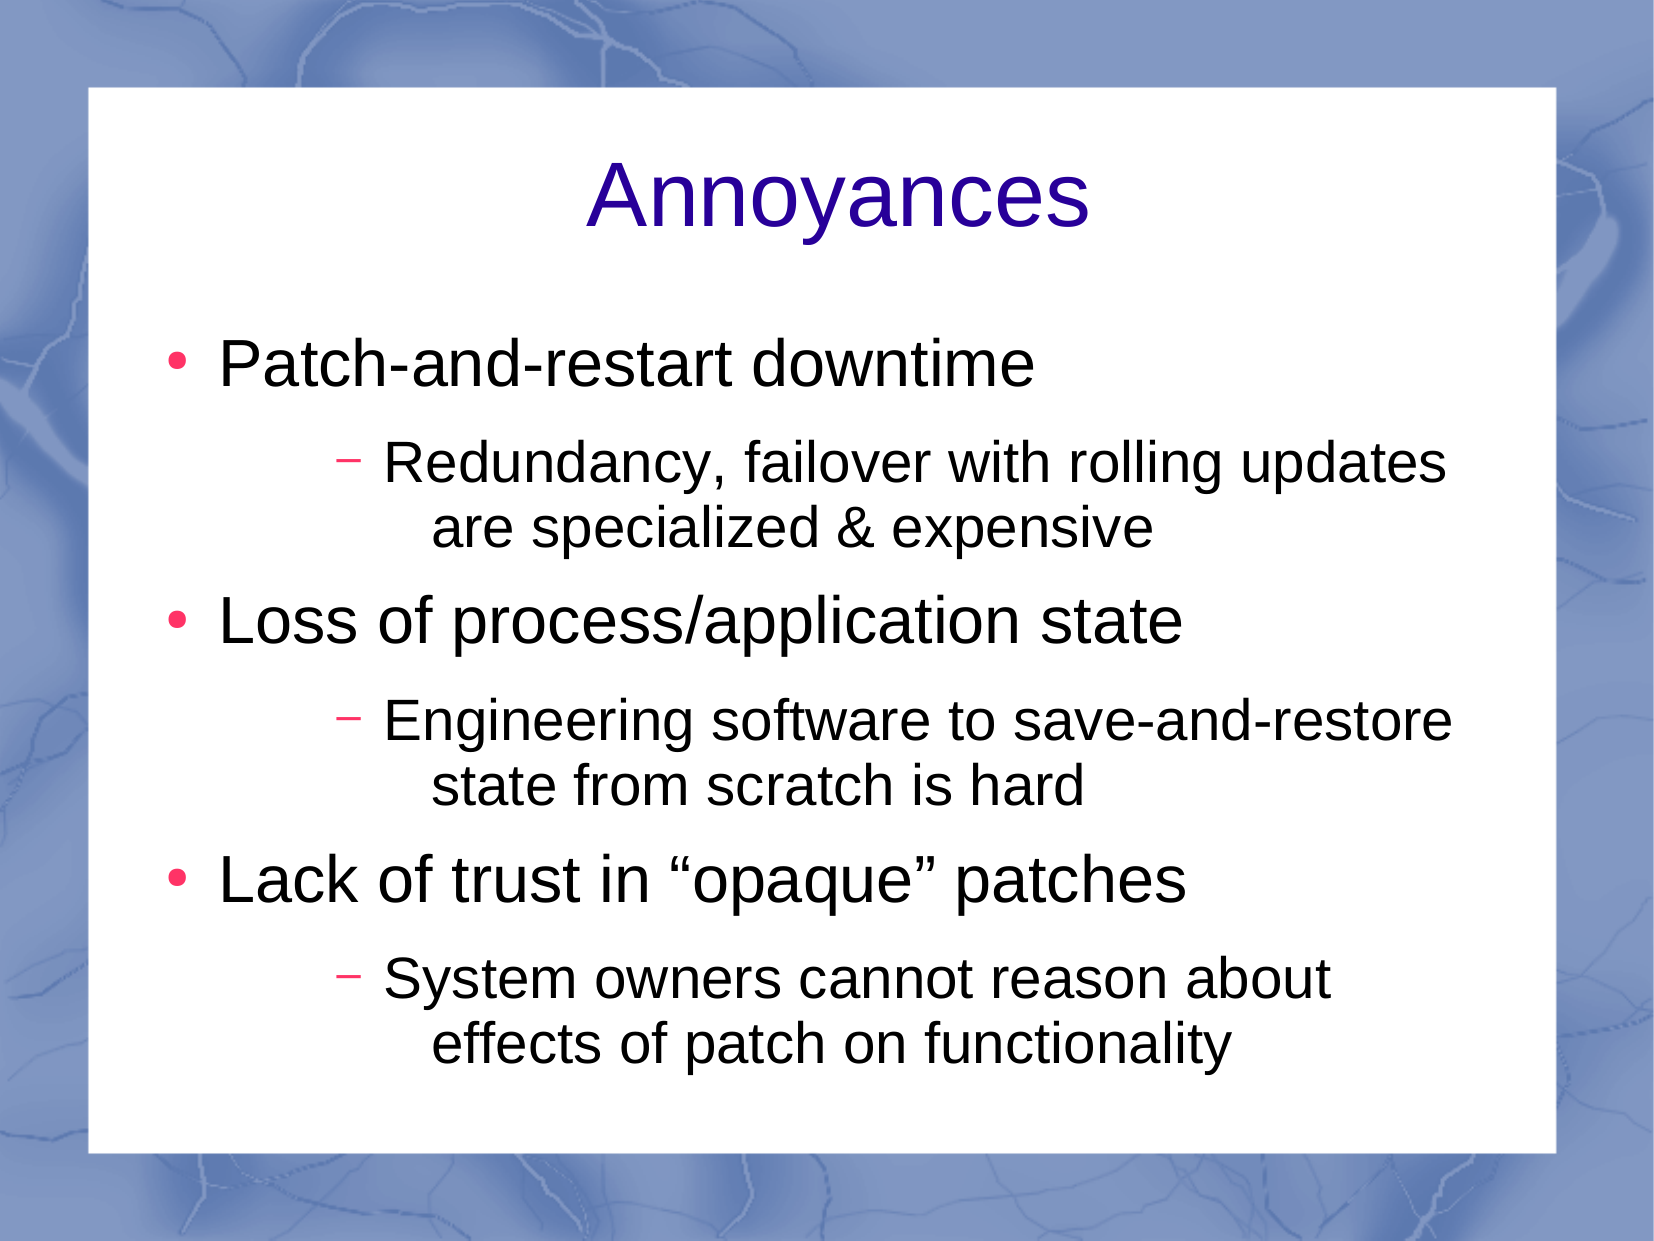

# Annoyances
Patch-and-restart downtime
Redundancy, failover with rolling updates are specialized & expensive
Loss of process/application state
Engineering software to save-and-restore state from scratch is hard
Lack of trust in “opaque” patches
System owners cannot reason about effects of patch on functionality